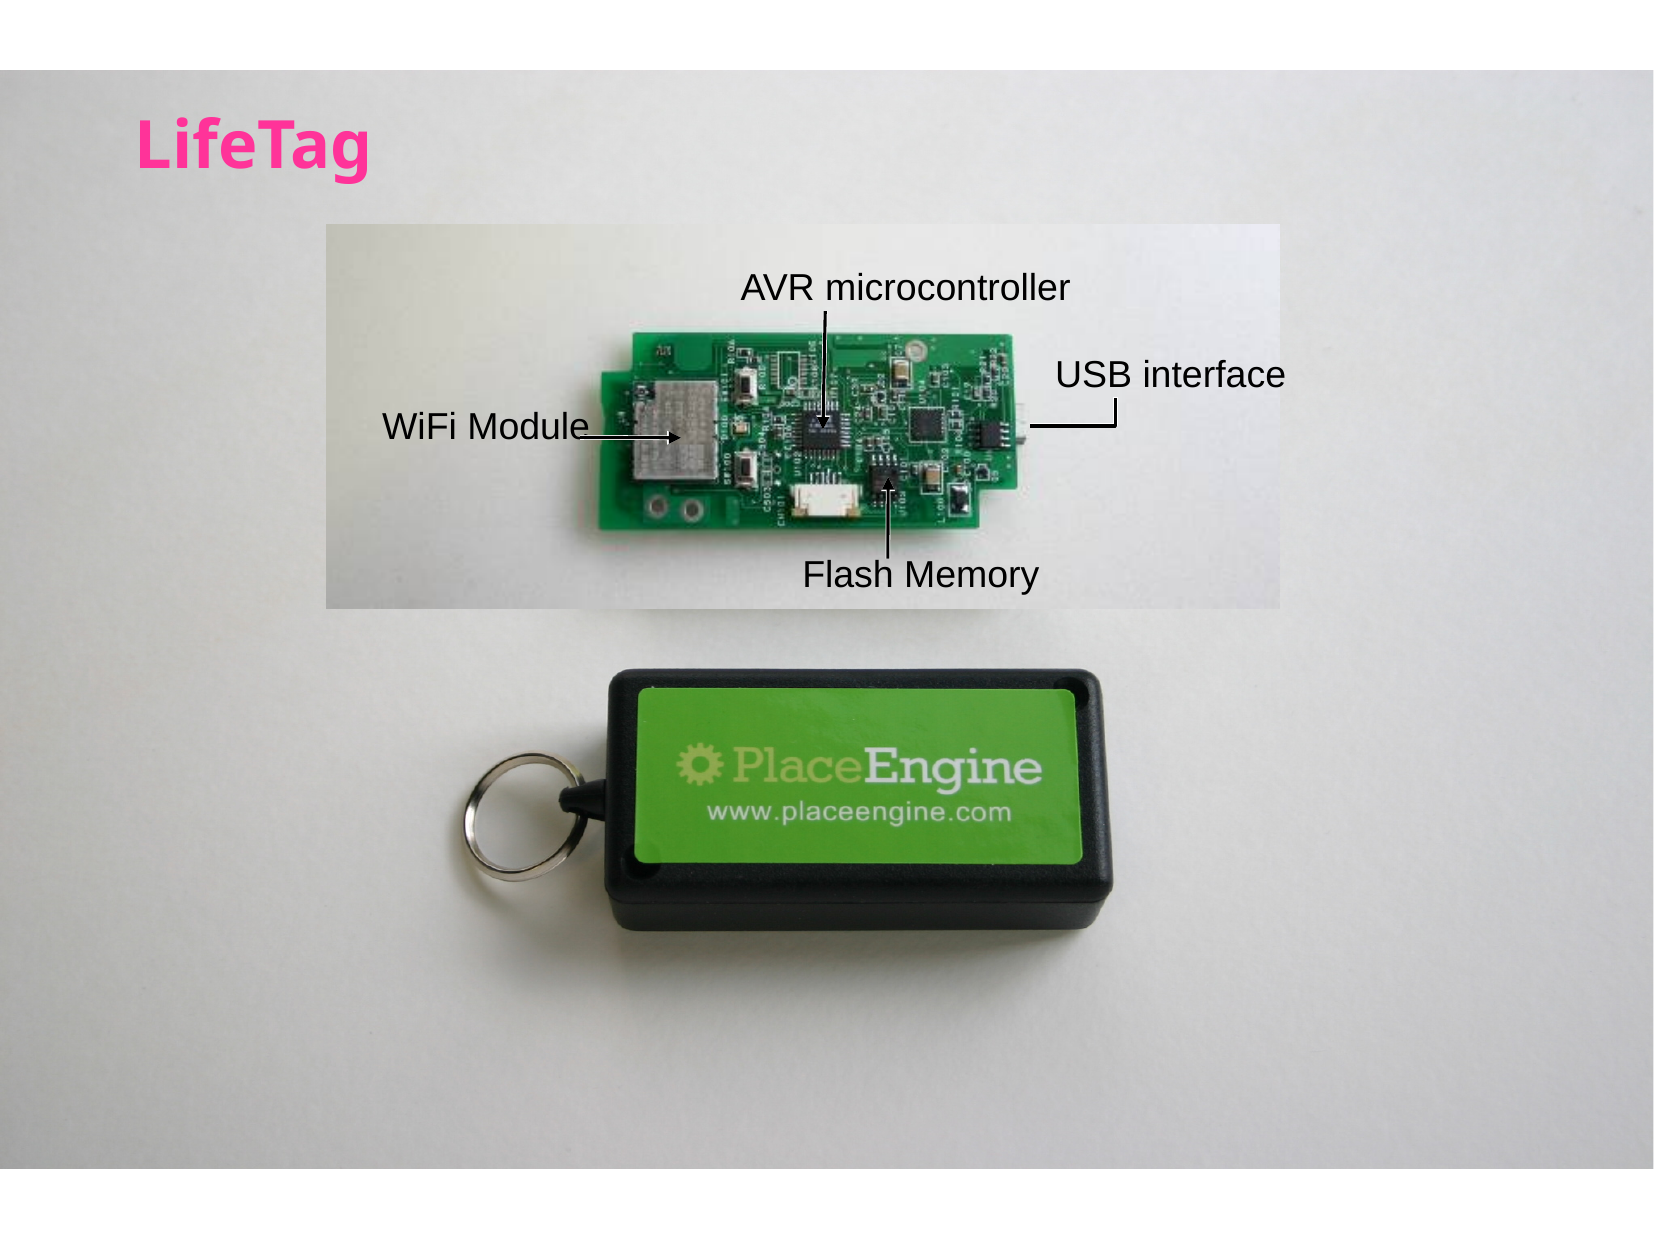

LifeTag
LifeTag
AVR microcontroller
USB interface
USB interface
WiFi Module
Flash Memory
LIFETAG prototype 1